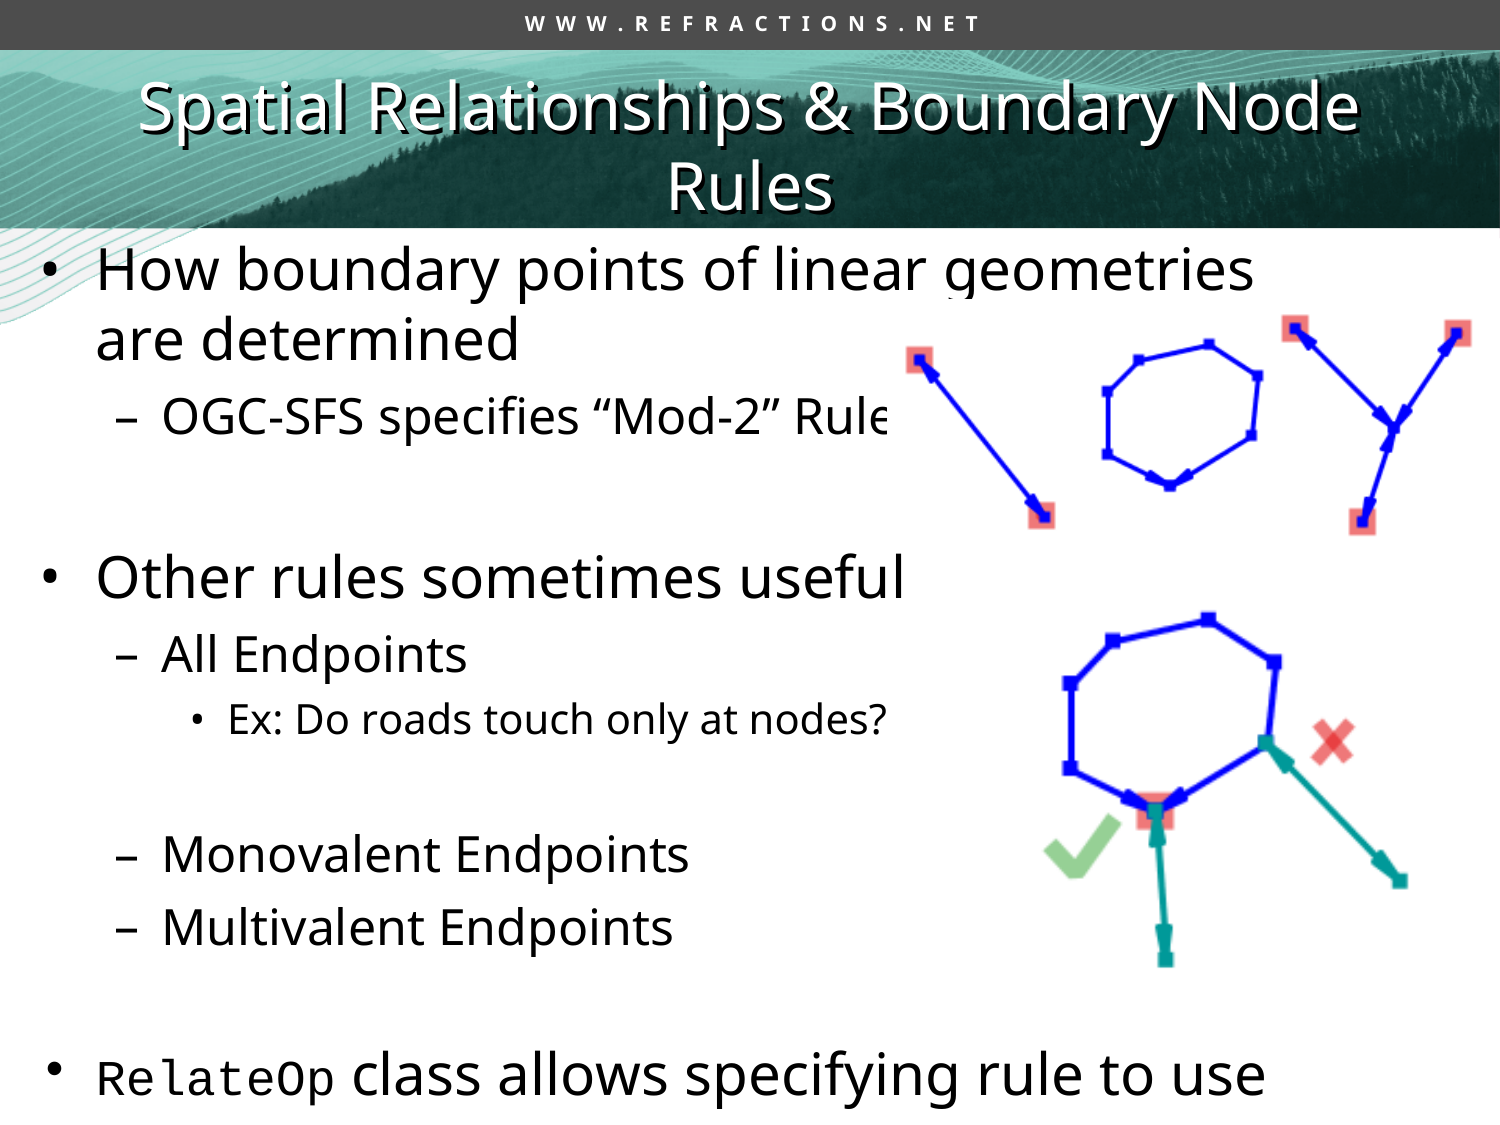

# Spatial Relationships & Boundary Node Rules
How boundary points of linear geometries are determined
OGC-SFS specifies “Mod-2” Rule
Other rules sometimes useful
All Endpoints
Ex: Do roads touch only at nodes?
Monovalent Endpoints
Multivalent Endpoints
RelateOp class allows specifying rule to use